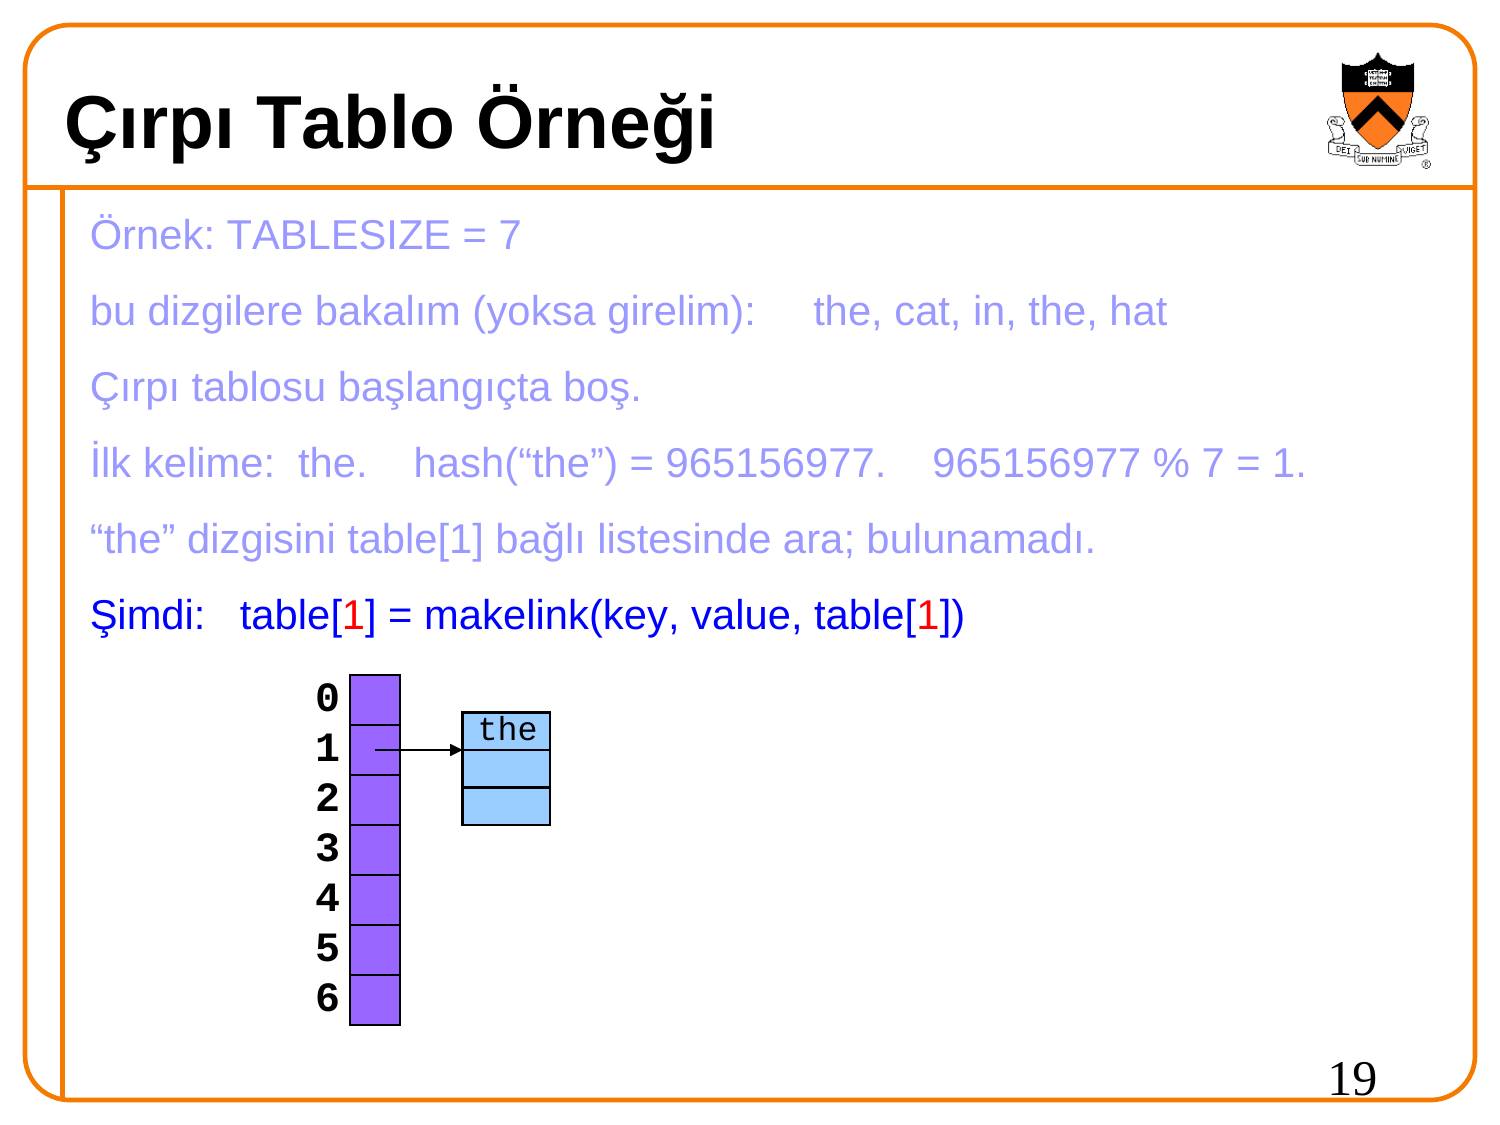

Çırpı Tablo Örneği
# Örnek: TABLESIZE = 7
bu dizgilere bakalım (yoksa girelim): the, cat, in, the, hat
Çırpı tablosu başlangıçta boş.
İlk kelime: the. hash(“the”) = 965156977. 965156977 % 7 = 1.
“the” dizgisini table[1] bağlı listesinde ara; bulunamadı.
Şimdi: table[1] = makelink(key, value, table[1])
0
1
2
3
4
5
6
the
19